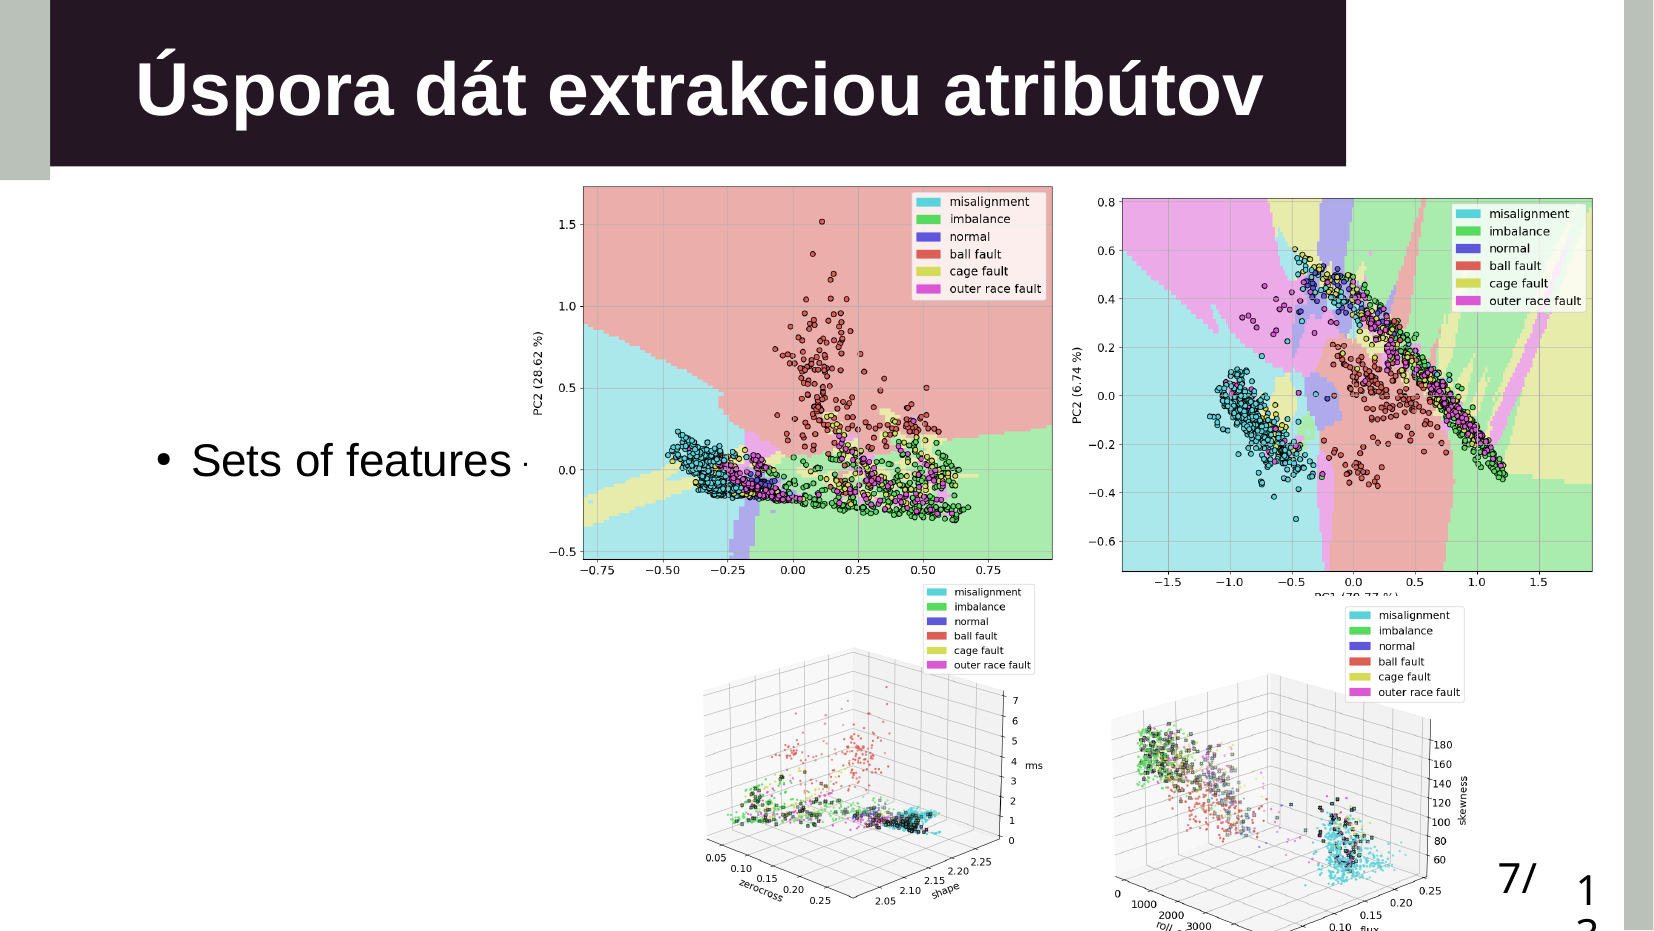

# Úspora dát extrakciou atribútov
Sets of features – PCA plots
13